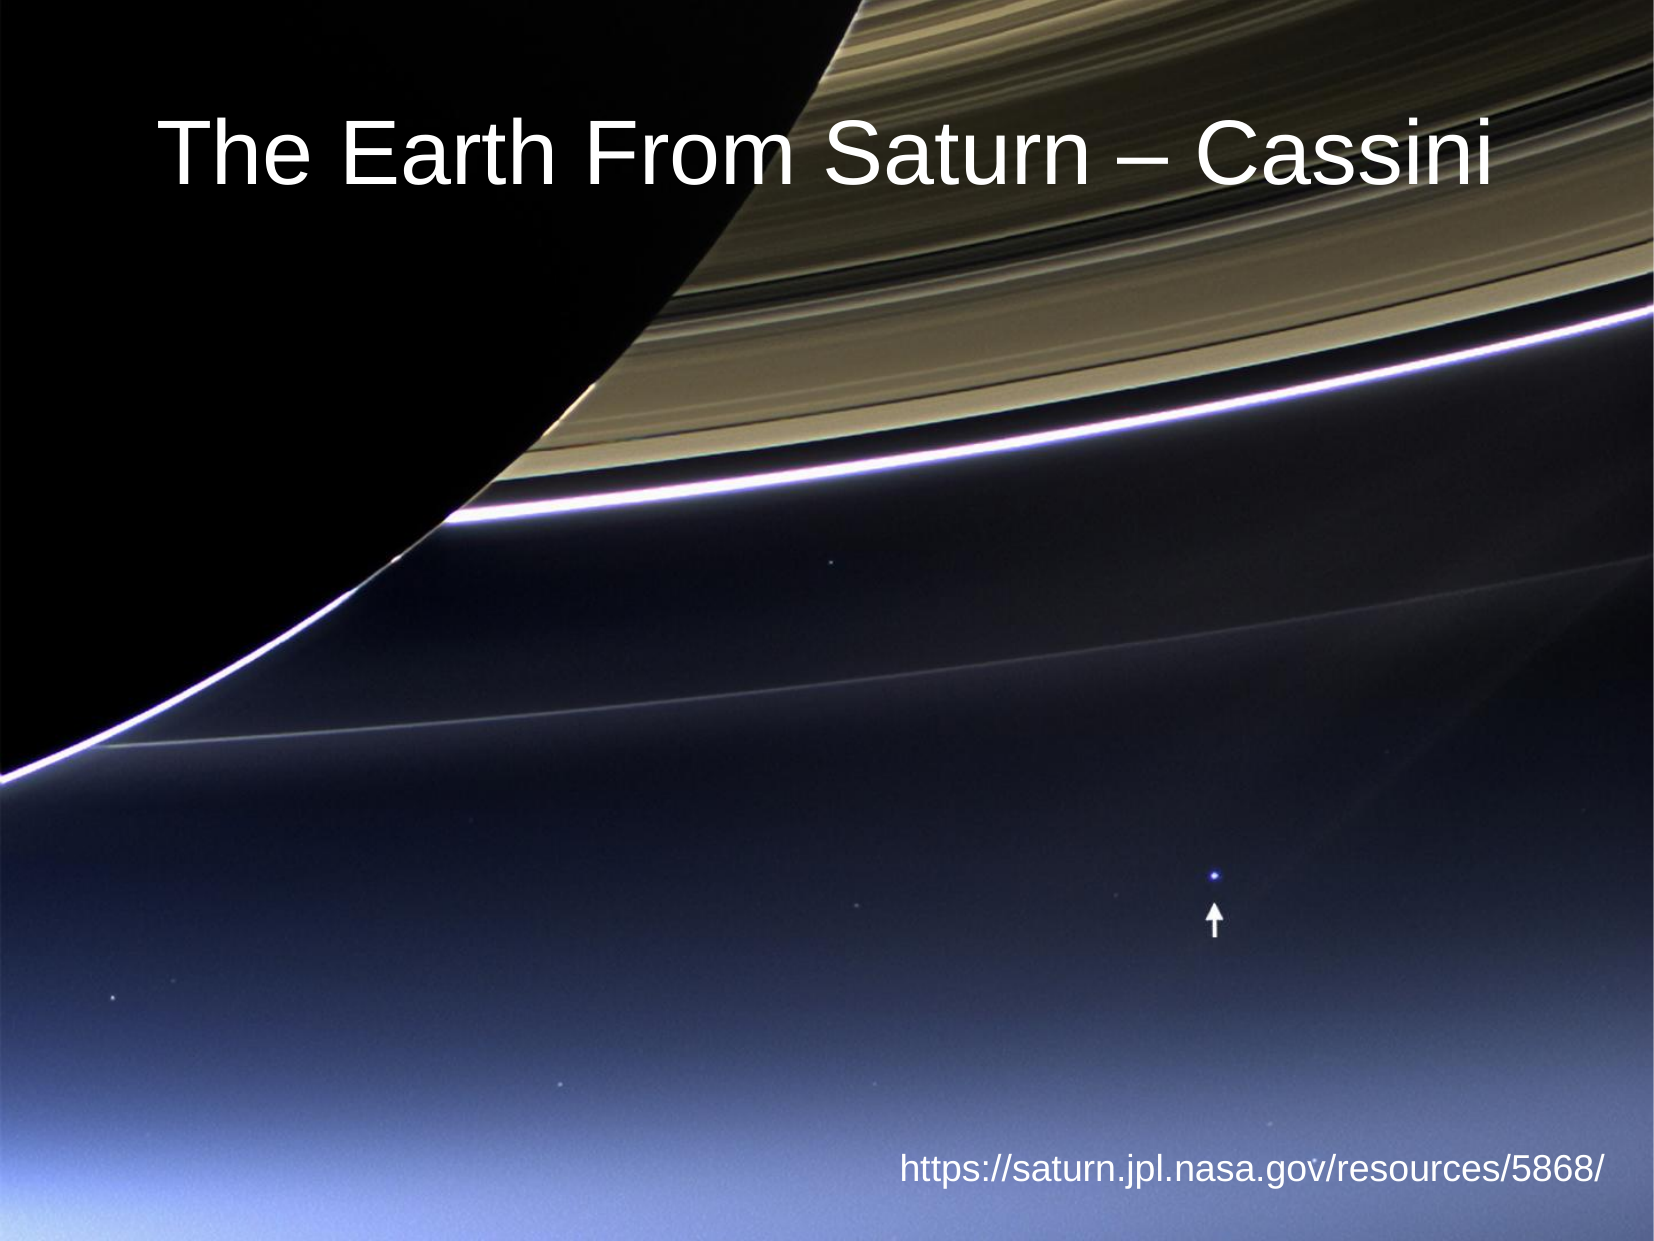

# The Earth From Saturn – Cassini
https://saturn.jpl.nasa.gov/resources/5868/